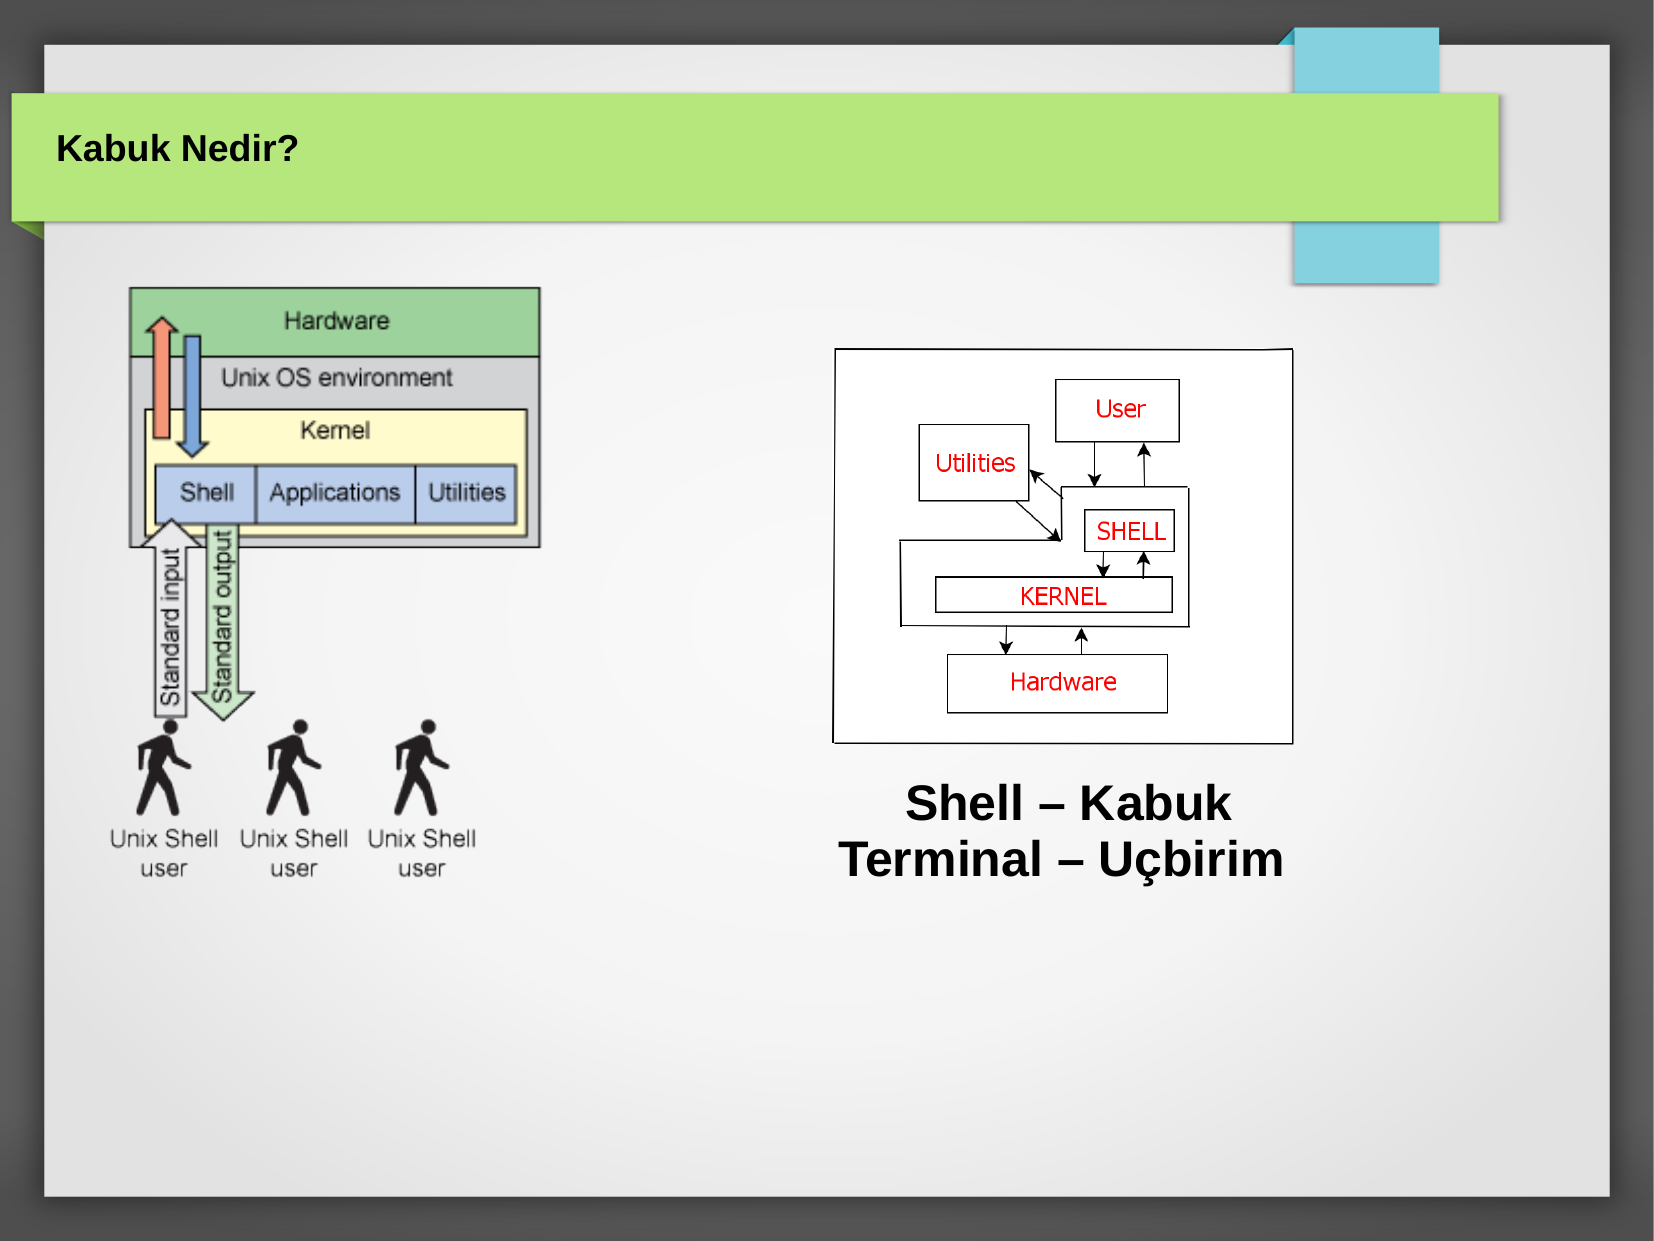

Kabuk Nedir?
Shell – Kabuk
Terminal – Uçbirim